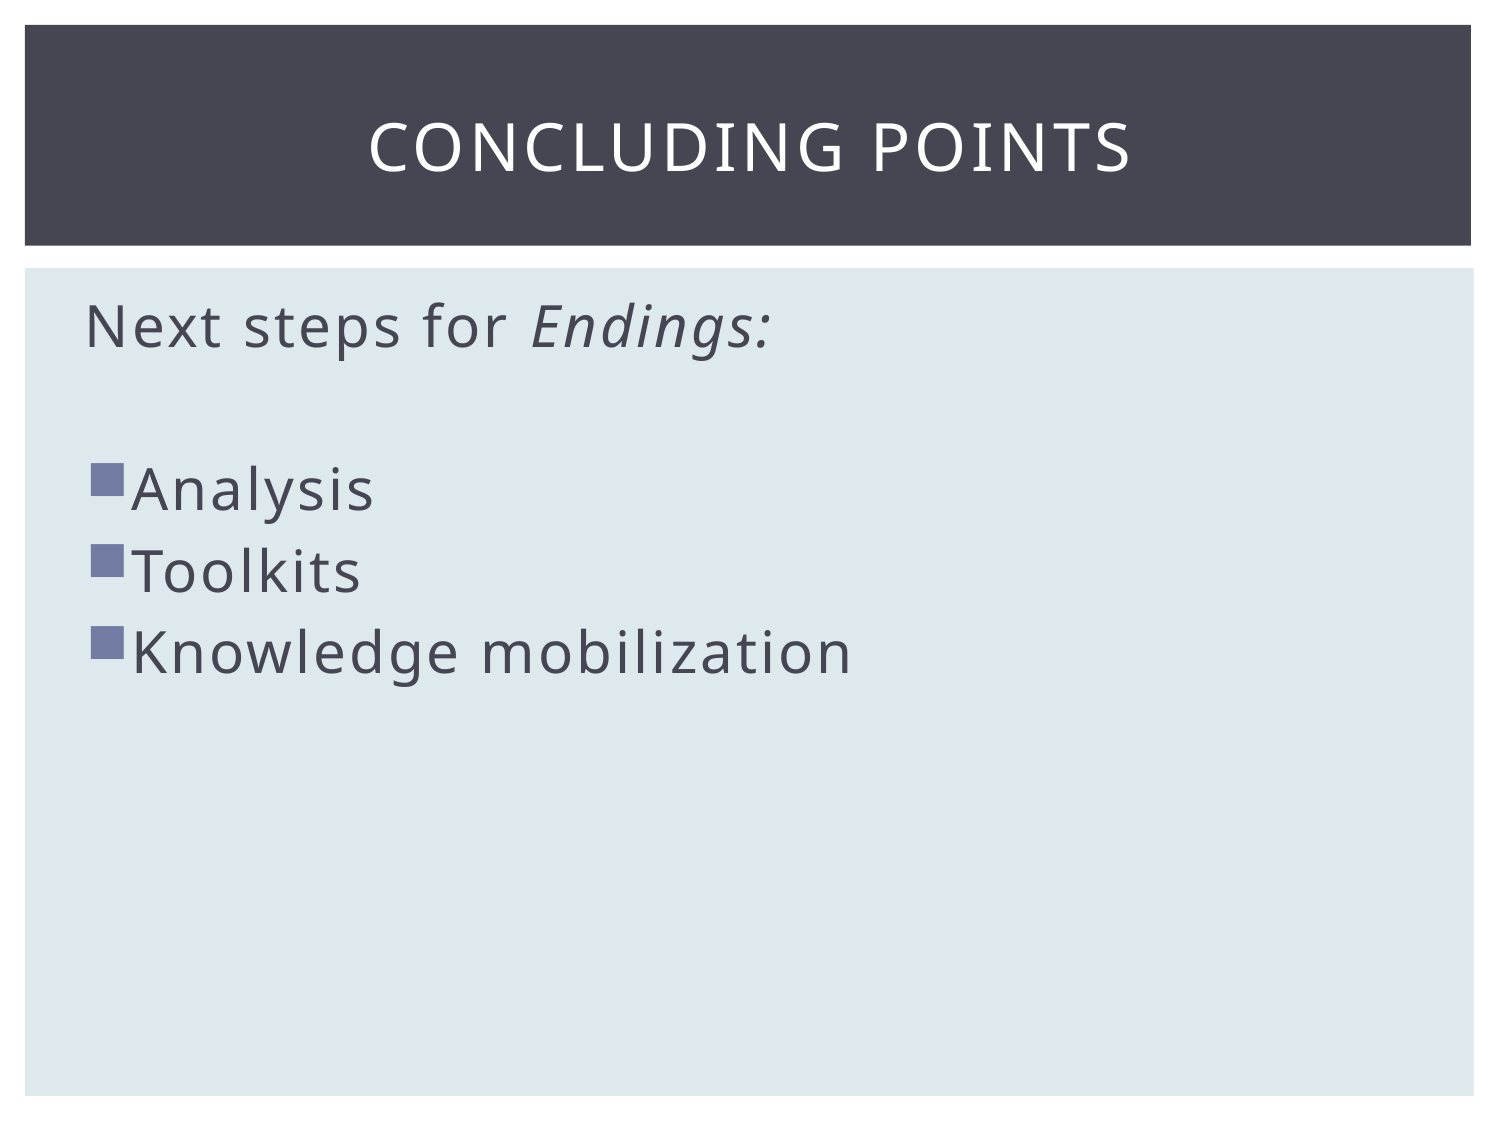

Concluding points
# Next steps for Endings:
Analysis
Toolkits
Knowledge mobilization